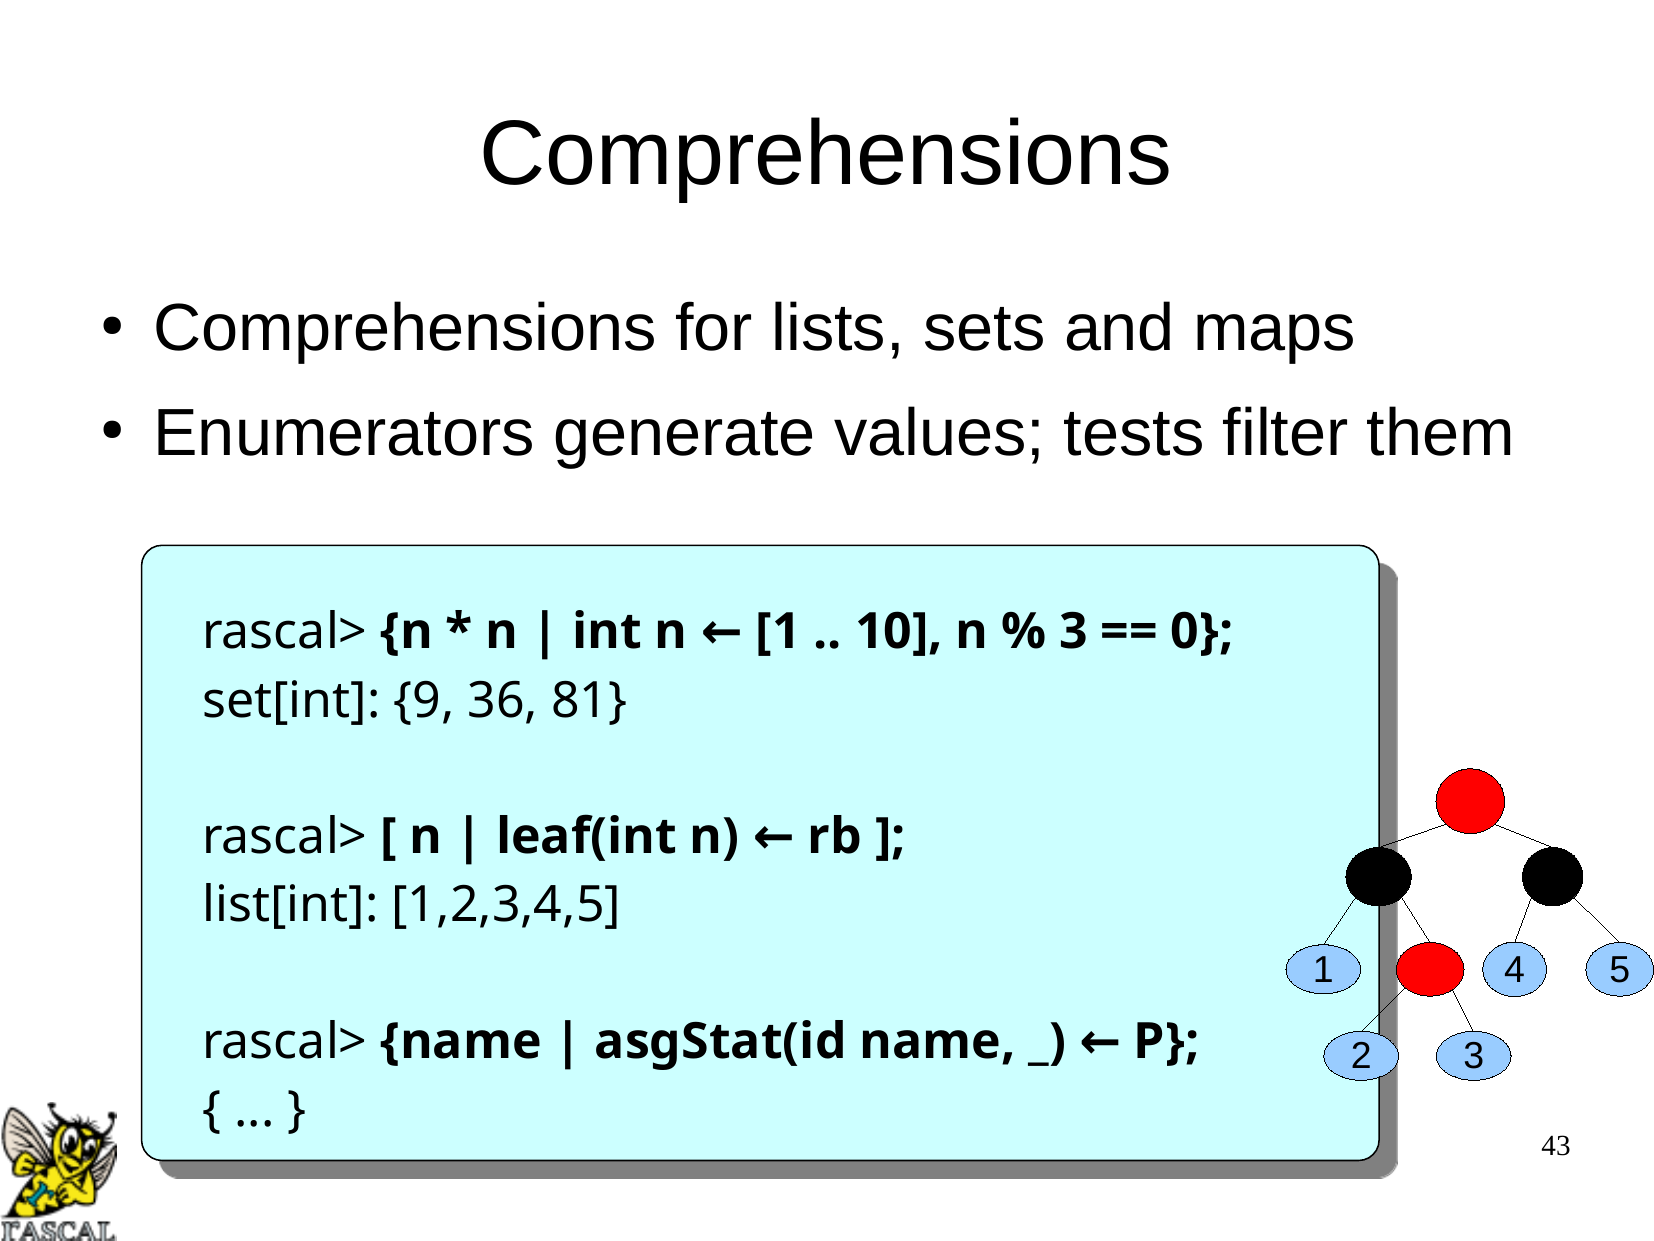

# Comprehensions
Comprehensions for lists, sets and maps
Enumerators generate values; tests filter them
rascal> {n * n | int n ← [1 .. 10], n % 3 == 0};
set[int]: {9, 36, 81}
rascal> [ n | leaf(int n) ← rb ];
list[int]: [1,2,3,4,5]
rascal> {name | asgStat(id name, _) ← P};
{ ... }
4
5
1
2
3
43